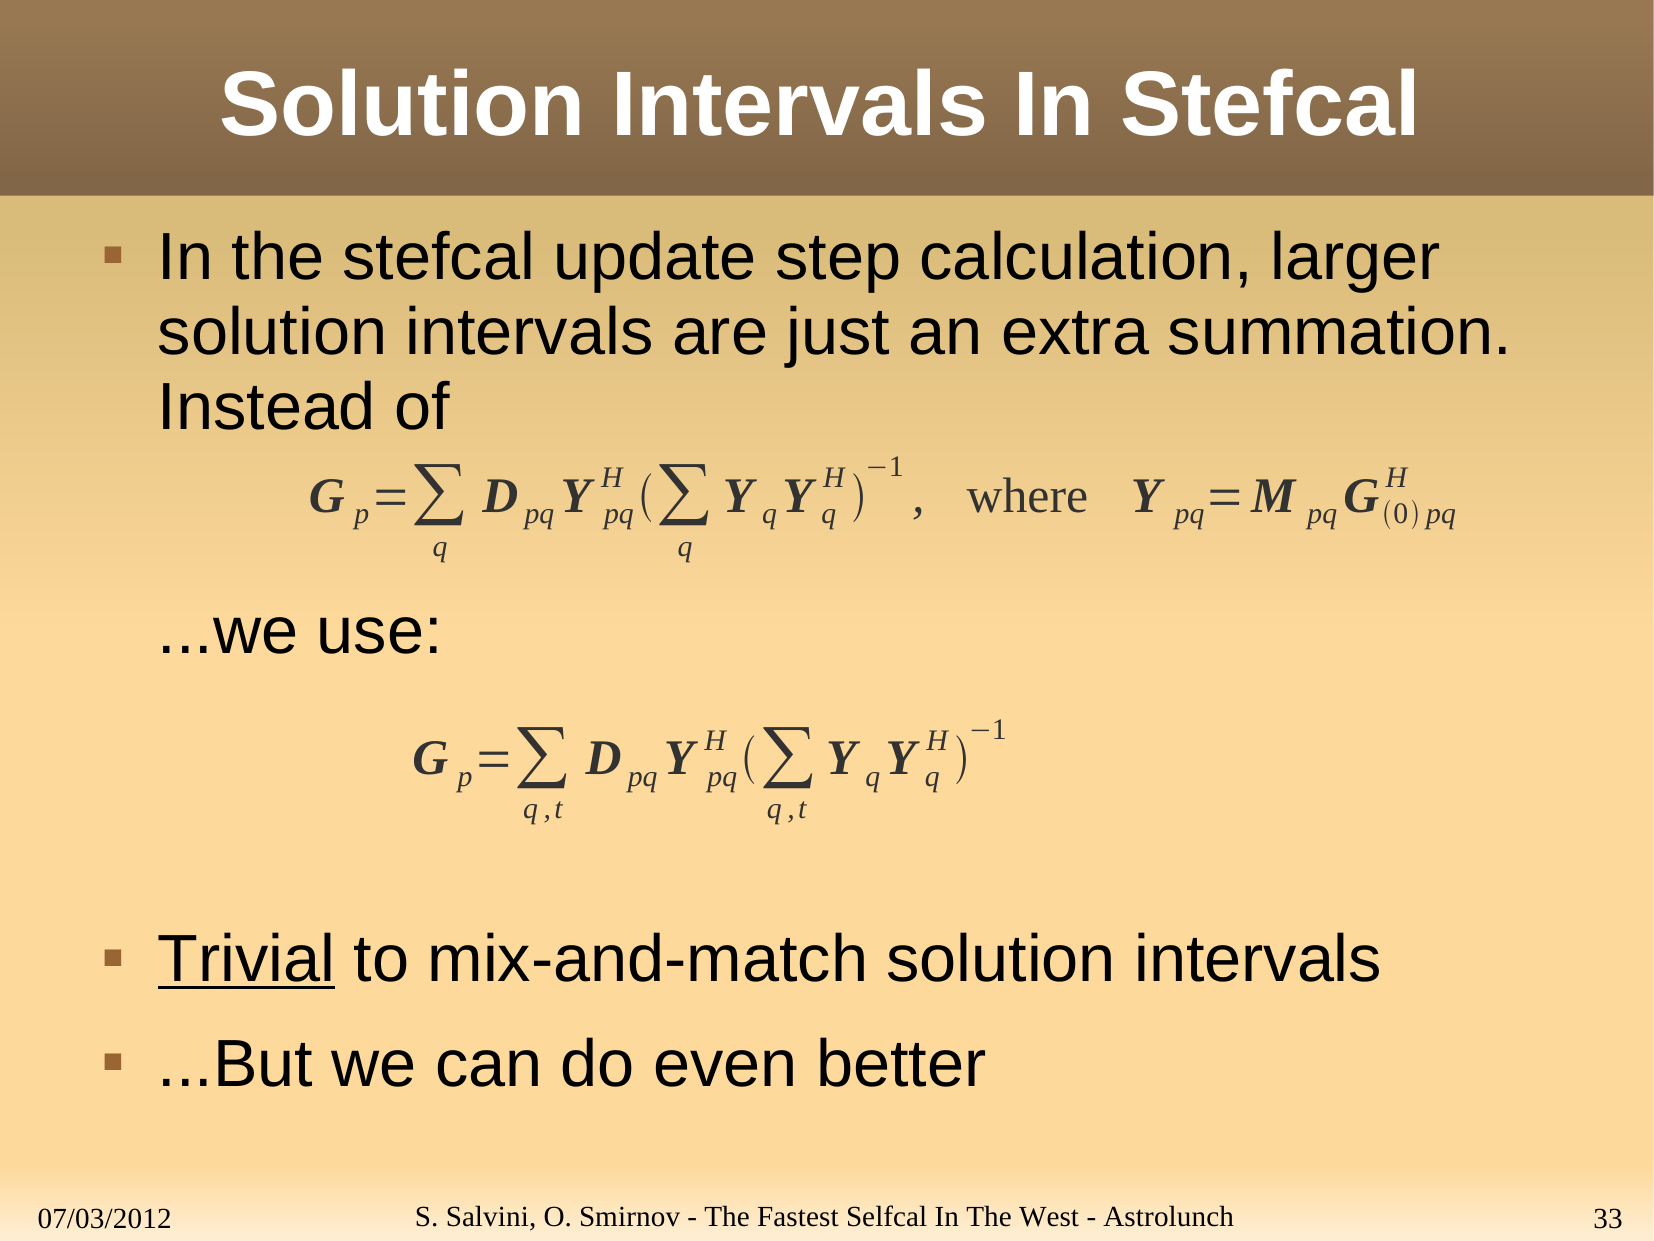

# Solution Intervals In Stefcal
In the stefcal update step calculation, larger solution intervals are just an extra summation. Instead of
...we use:
Trivial to mix-and-match solution intervals
...But we can do even better
S. Salvini, O. Smirnov - The Fastest Selfcal In The West - Astrolunch
07/03/2012
33